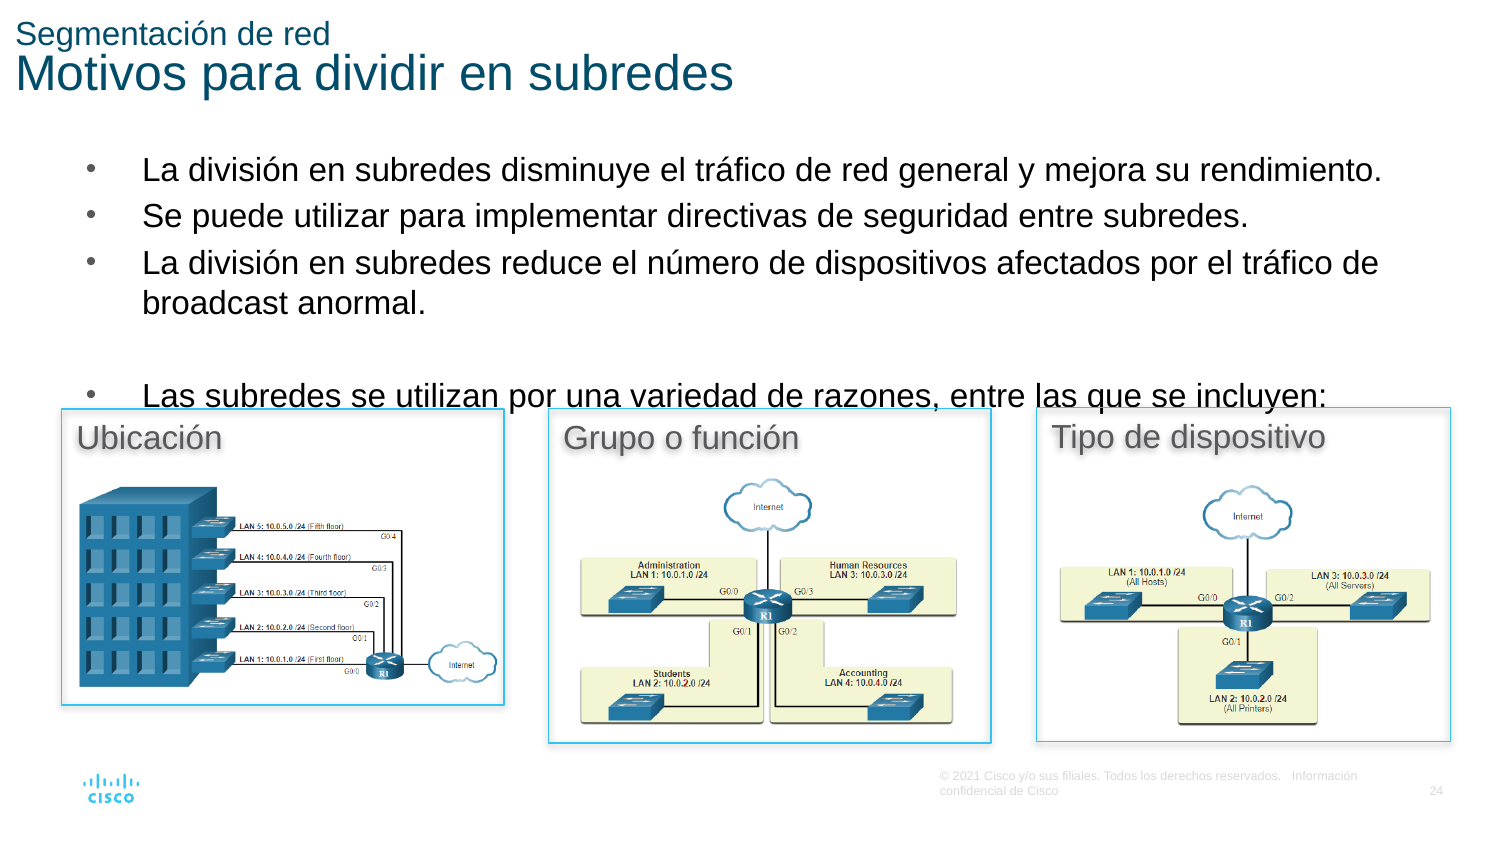

# Segmentación de red Motivos para dividir en subredes
La división en subredes disminuye el tráfico de red general y mejora su rendimiento.
Se puede utilizar para implementar directivas de seguridad entre subredes.
La división en subredes reduce el número de dispositivos afectados por el tráfico de broadcast anormal.
Las subredes se utilizan por una variedad de razones, entre las que se incluyen:
Tipo de dispositivo
Ubicación
Grupo o función